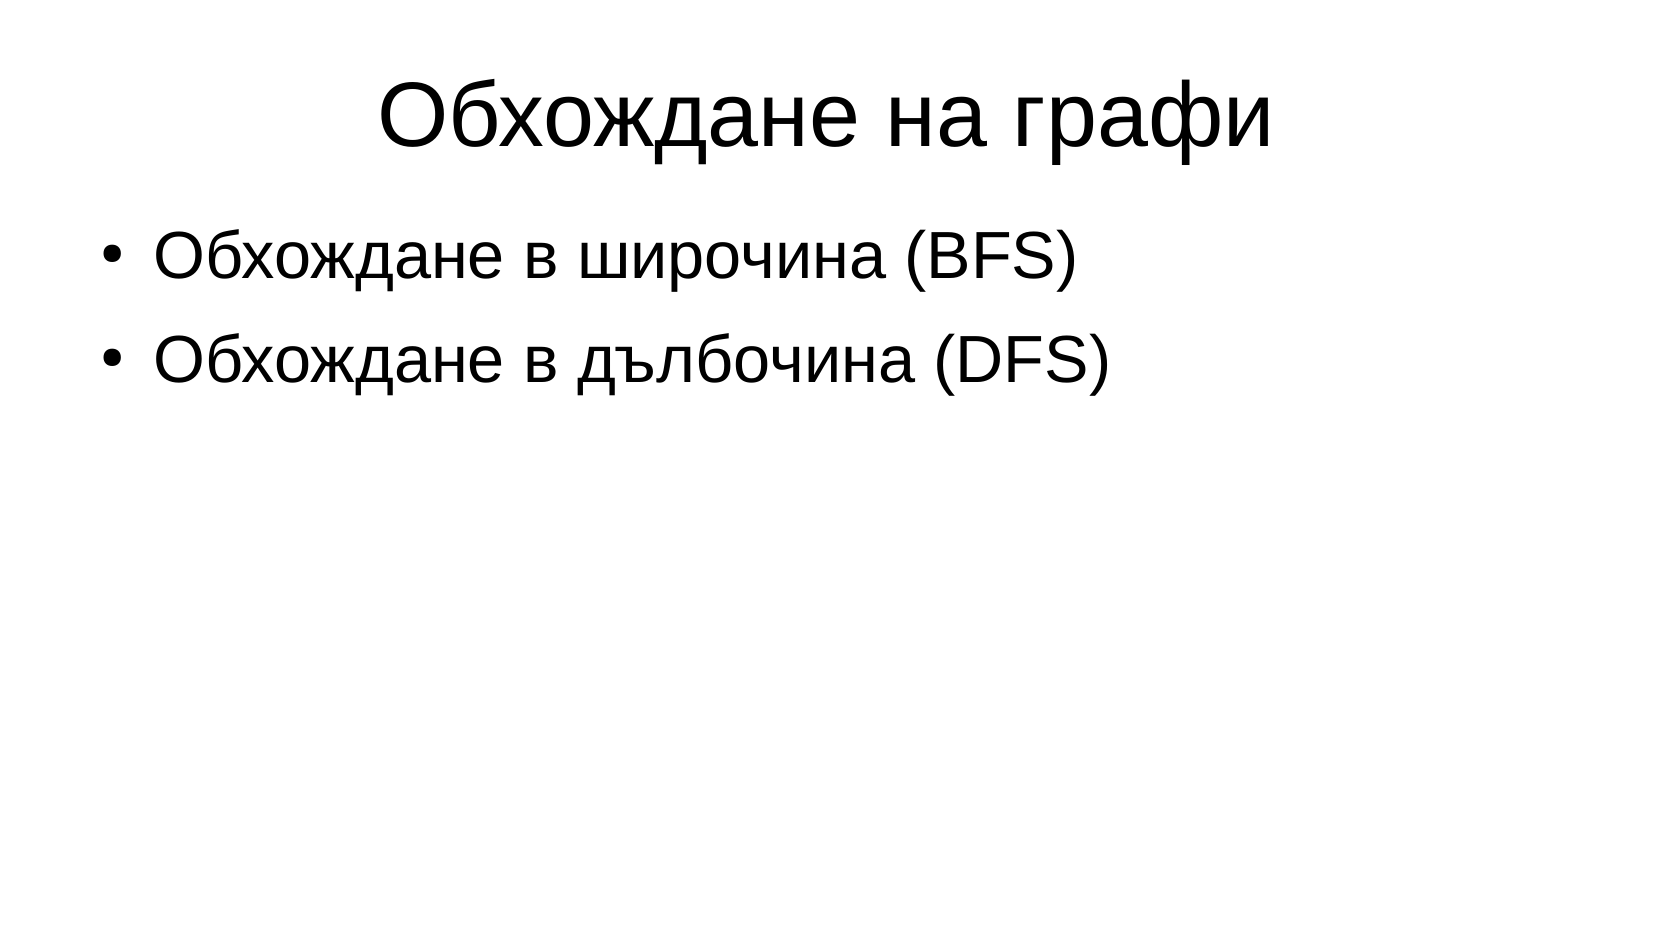

# Обхождане на графи
Обхождане в широчина (BFS)
Обхождане в дълбочина (DFS)